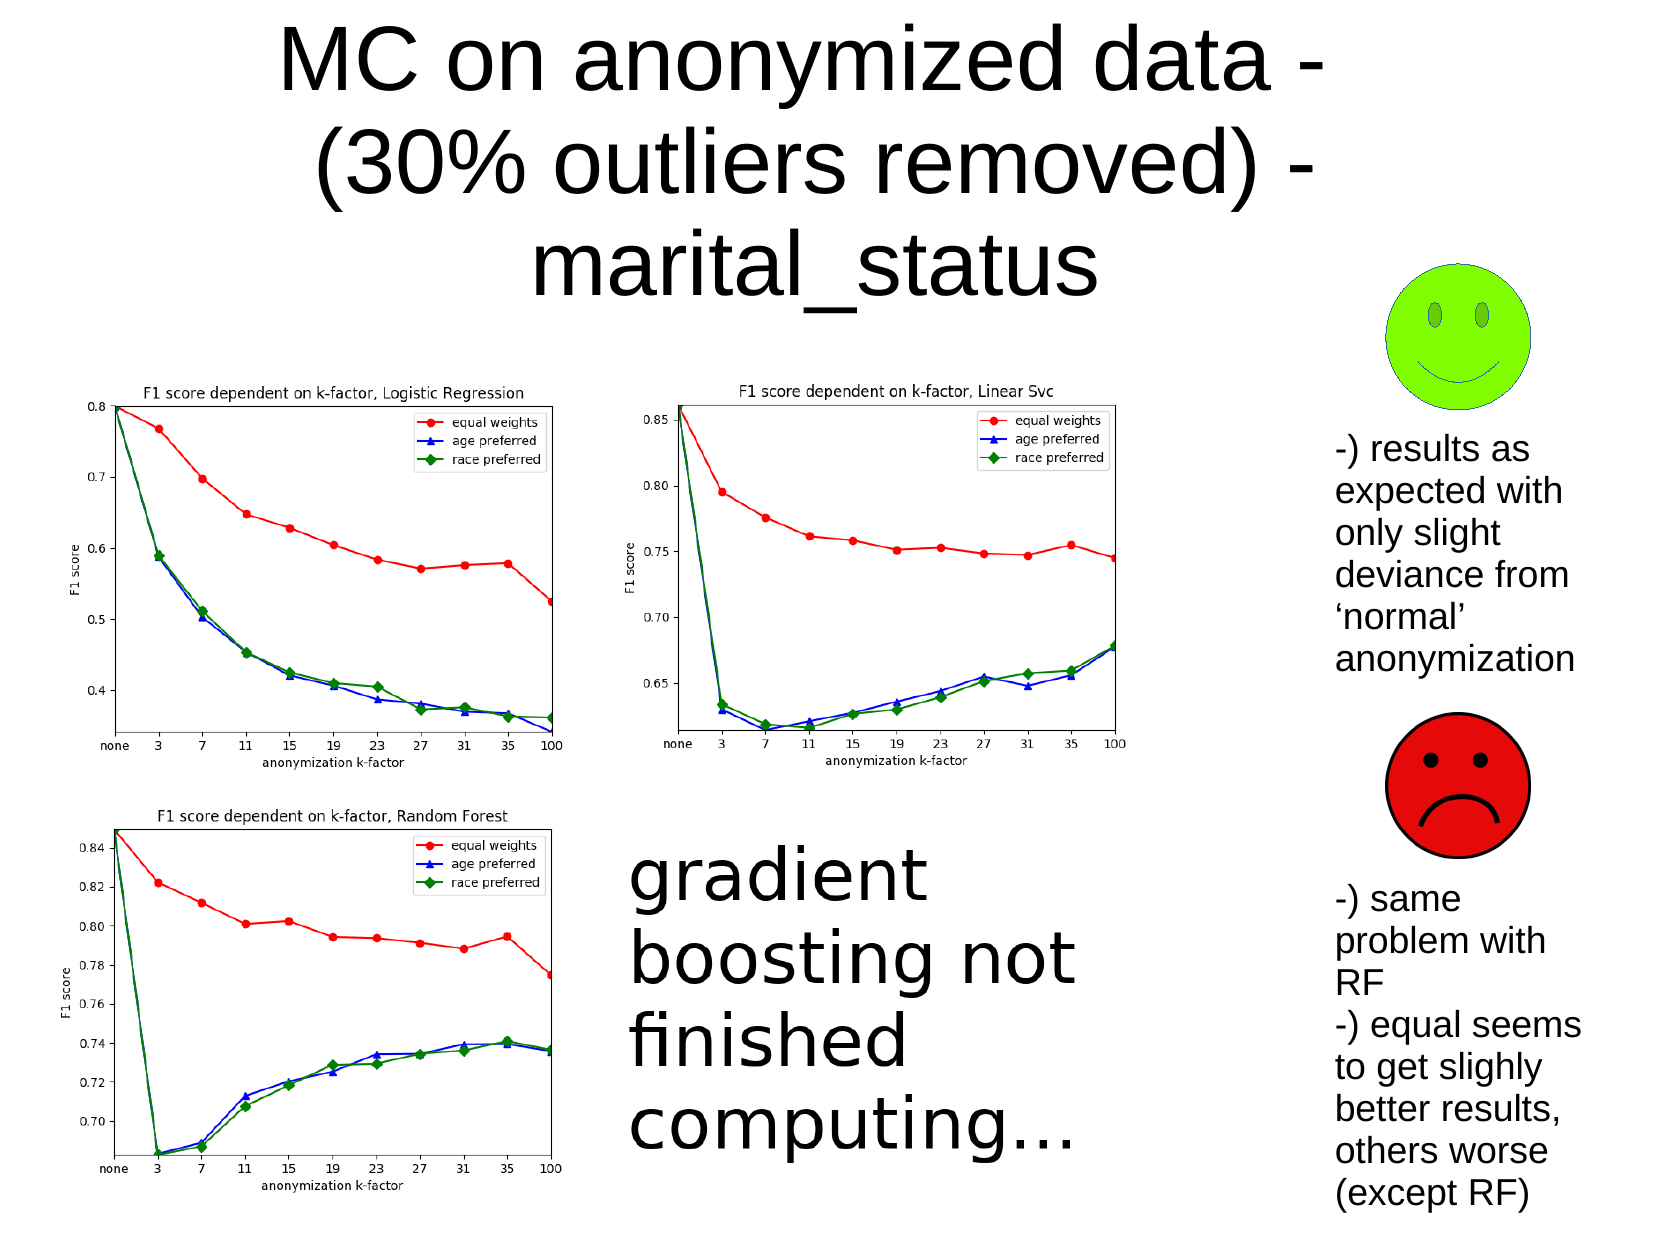

# MC on anonymized data - (30% outliers removed) - marital_status
-) results as expected with only slight deviance from ‘normal’ anonymization
-) same problem with RF
-) equal seems to get slighly better results, others worse (except RF)